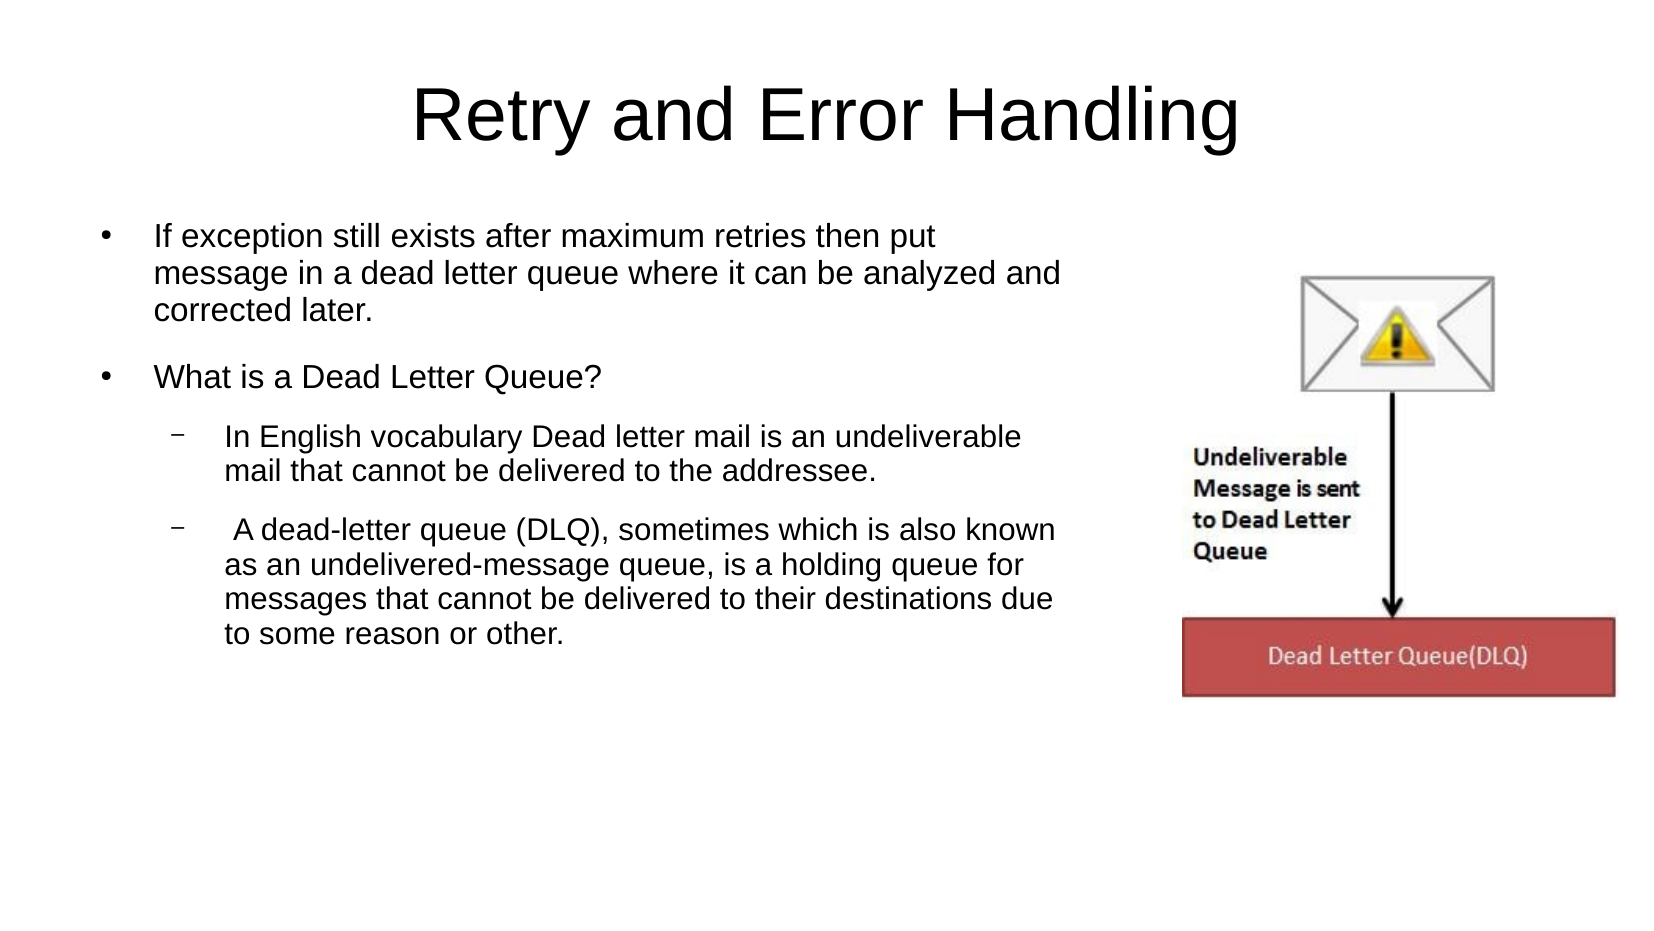

# Retry and Error Handling
If exception still exists after maximum retries then put message in a dead letter queue where it can be analyzed and corrected later.
What is a Dead Letter Queue?
In English vocabulary Dead letter mail is an undeliverable mail that cannot be delivered to the addressee.
 A dead-letter queue (DLQ), sometimes which is also known as an undelivered-message queue, is a holding queue for messages that cannot be delivered to their destinations due to some reason or other.